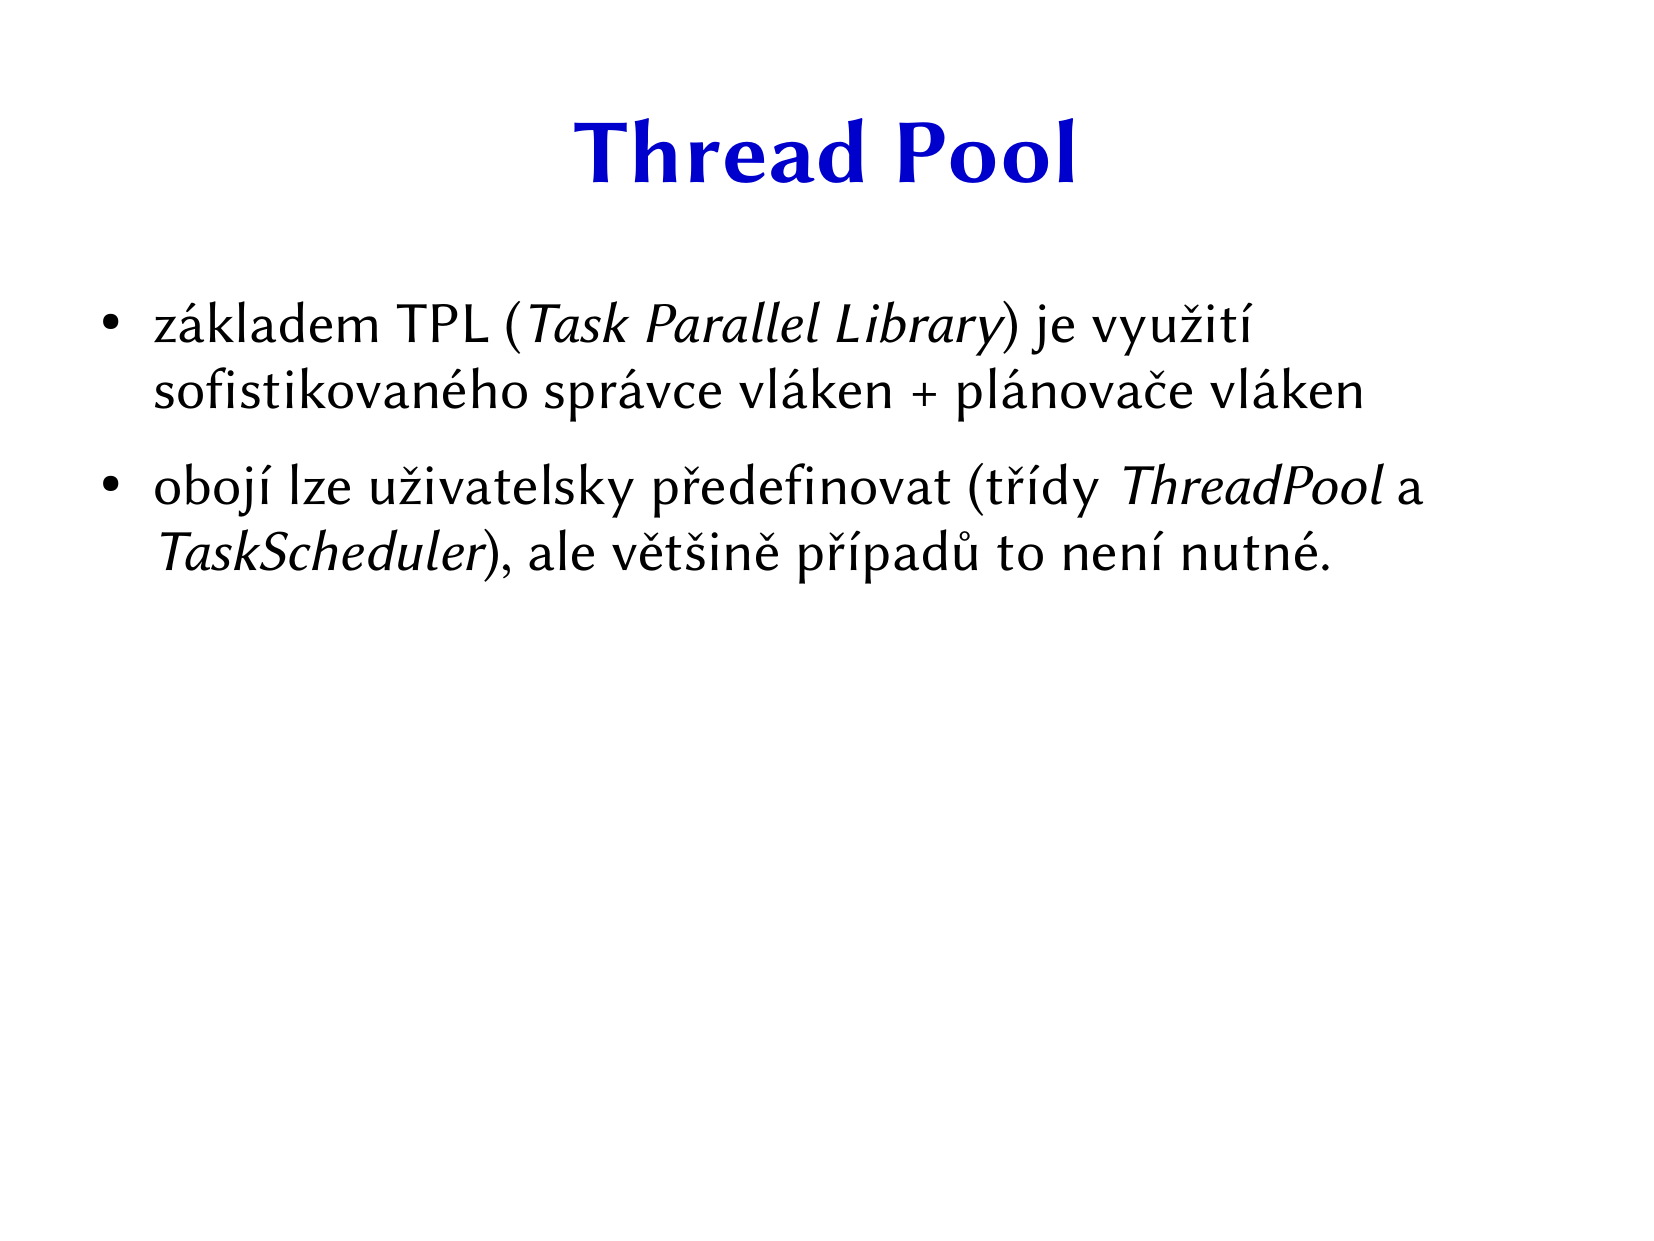

# Thread Pool
základem TPL (Task Parallel Library) je využití sofistikovaného správce vláken + plánovače vláken
obojí lze uživatelsky předefinovat (třídy ThreadPool a TaskScheduler), ale většině případů to není nutné.